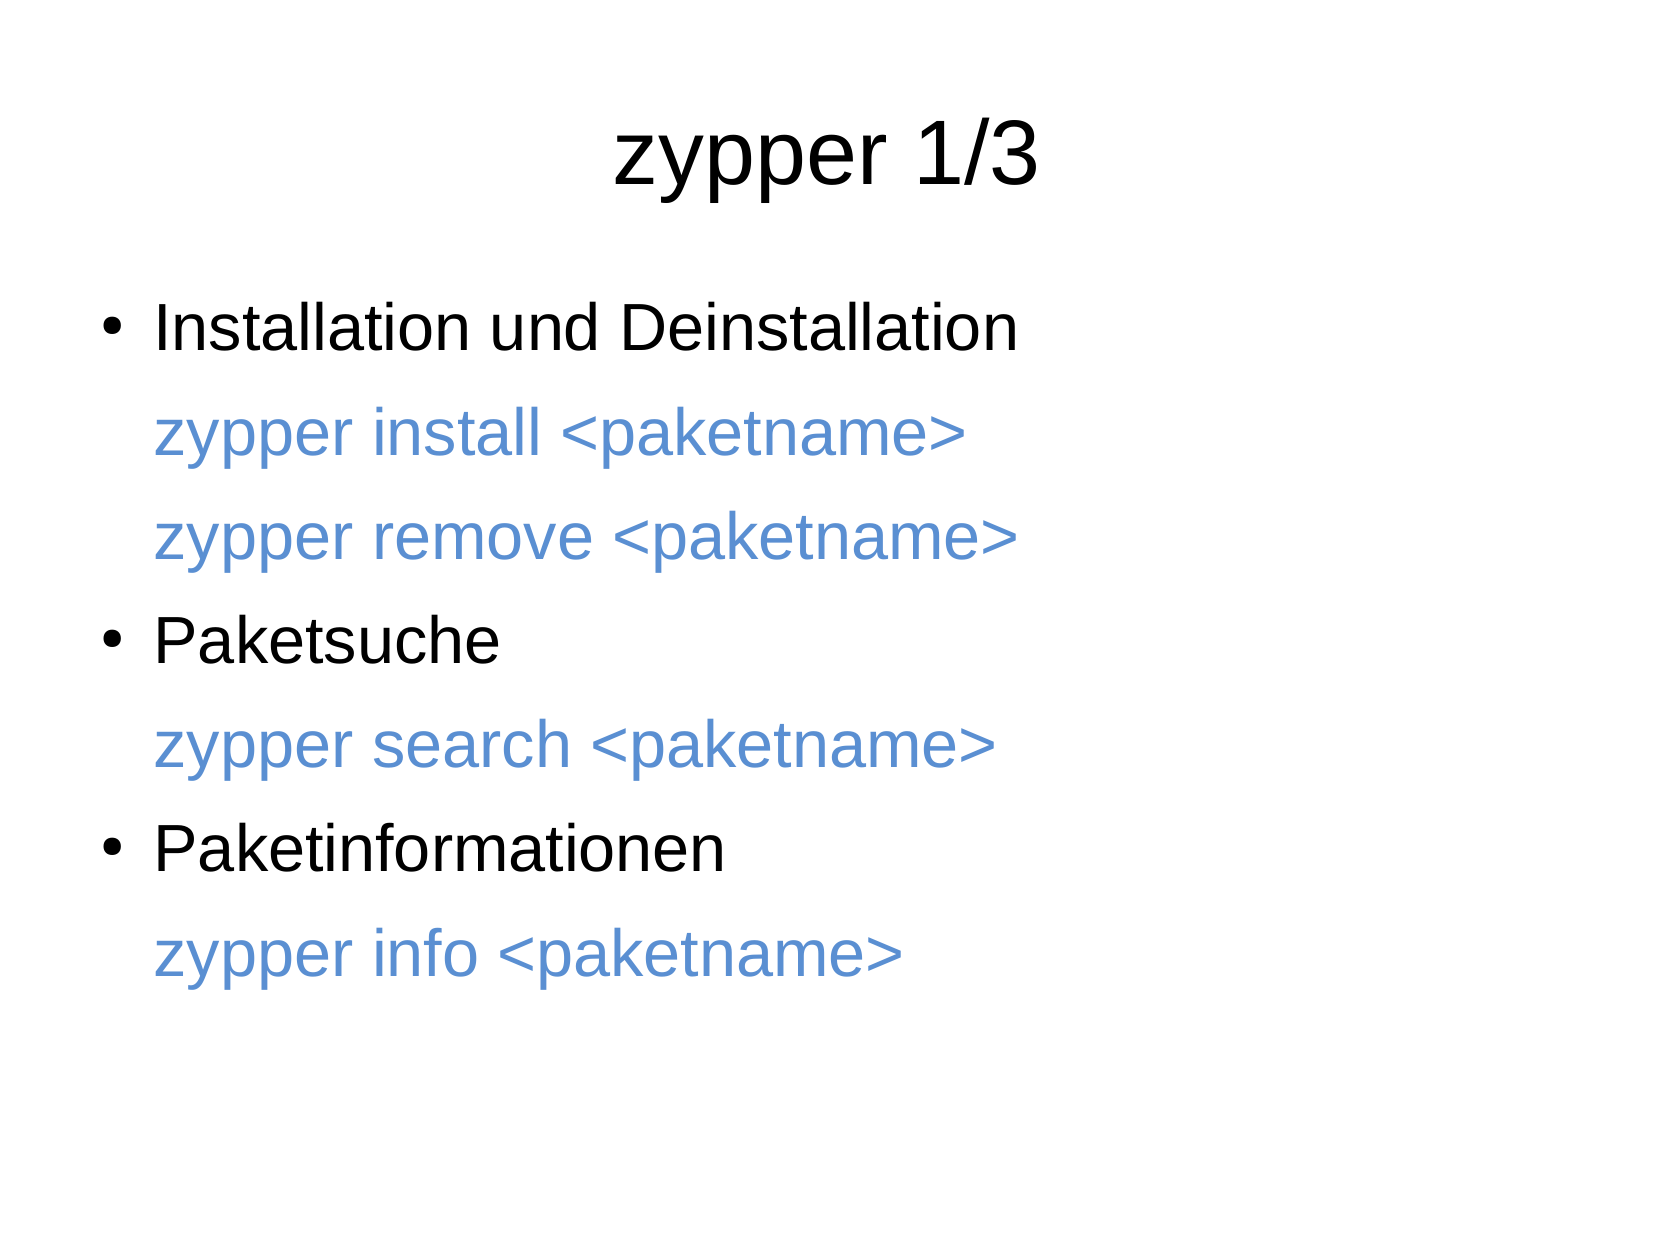

# zypper 1/3
Installation und Deinstallation
zypper install <paketname>
zypper remove <paketname>
Paketsuche
zypper search <paketname>
Paketinformationen
zypper info <paketname>